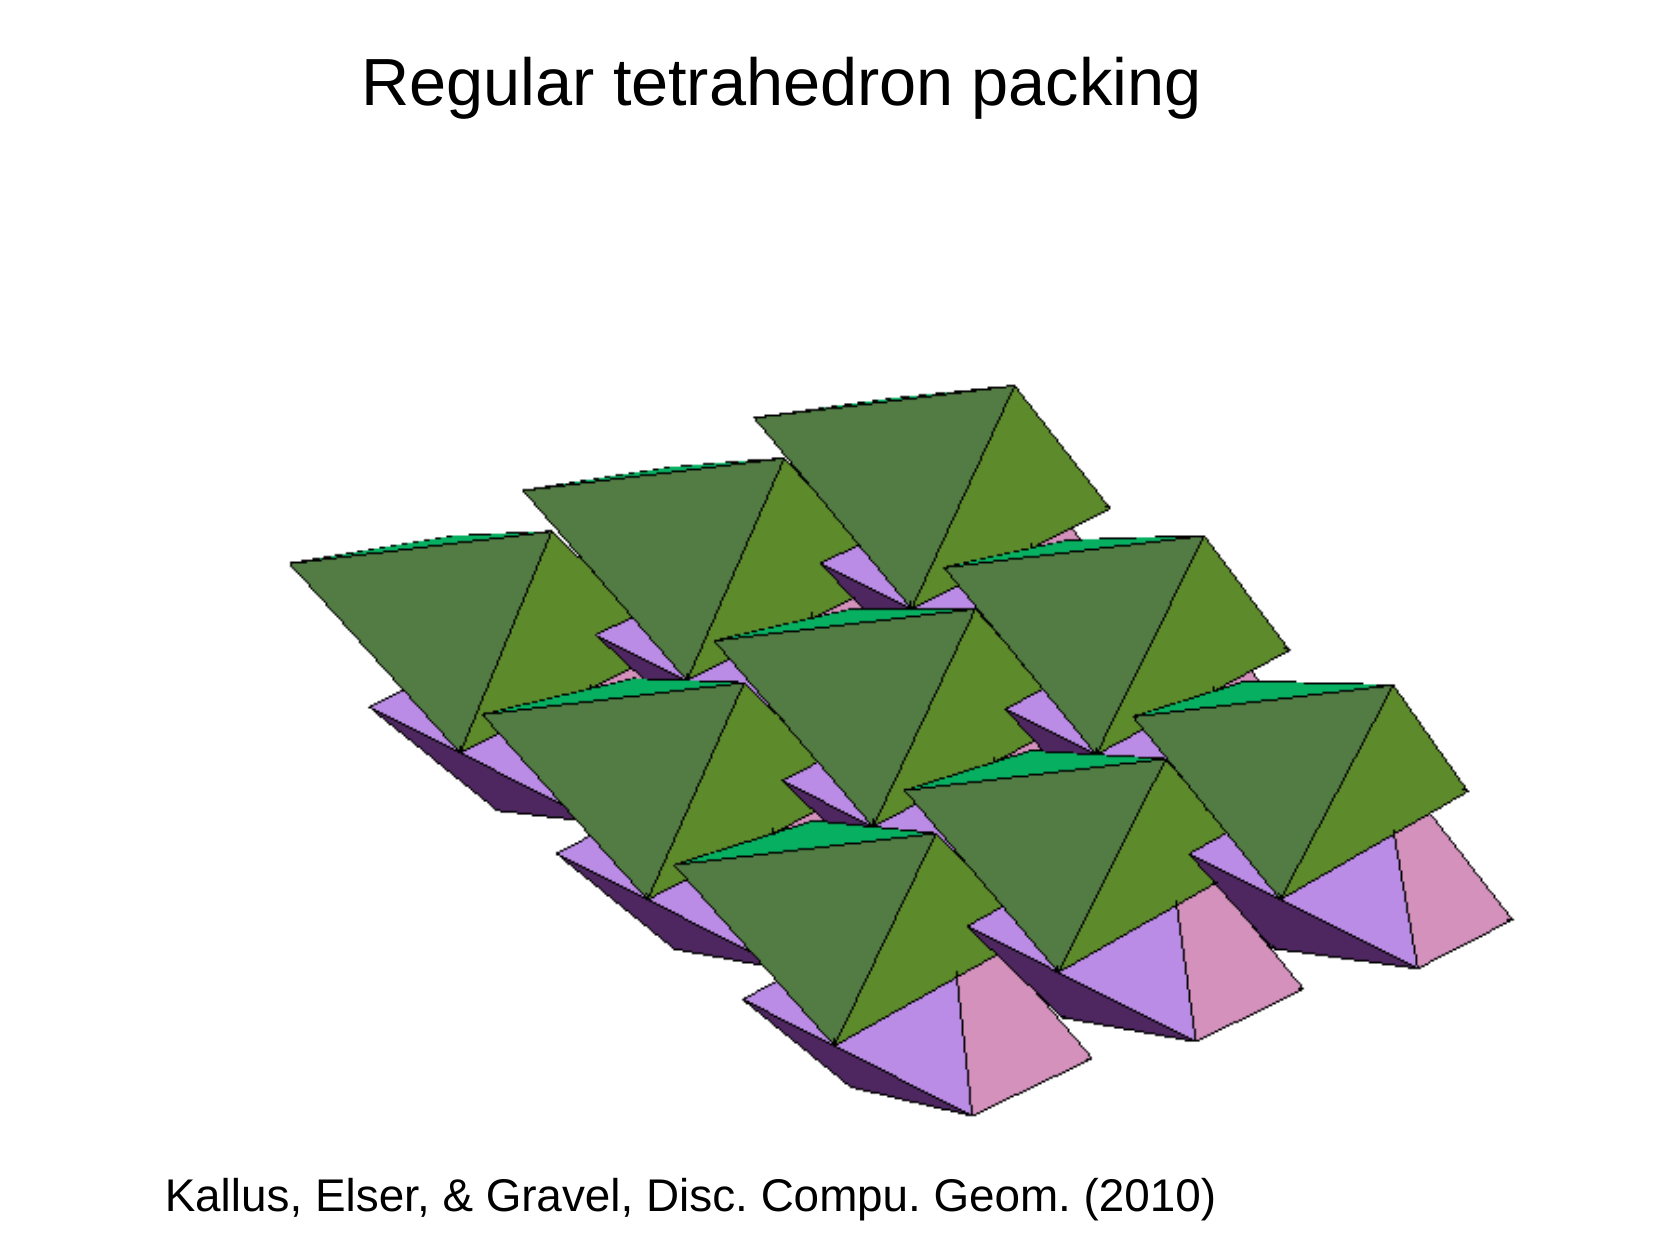

Regular tetrahedron packing
Kallus, Elser, & Gravel, Disc. Compu. Geom. (2010)